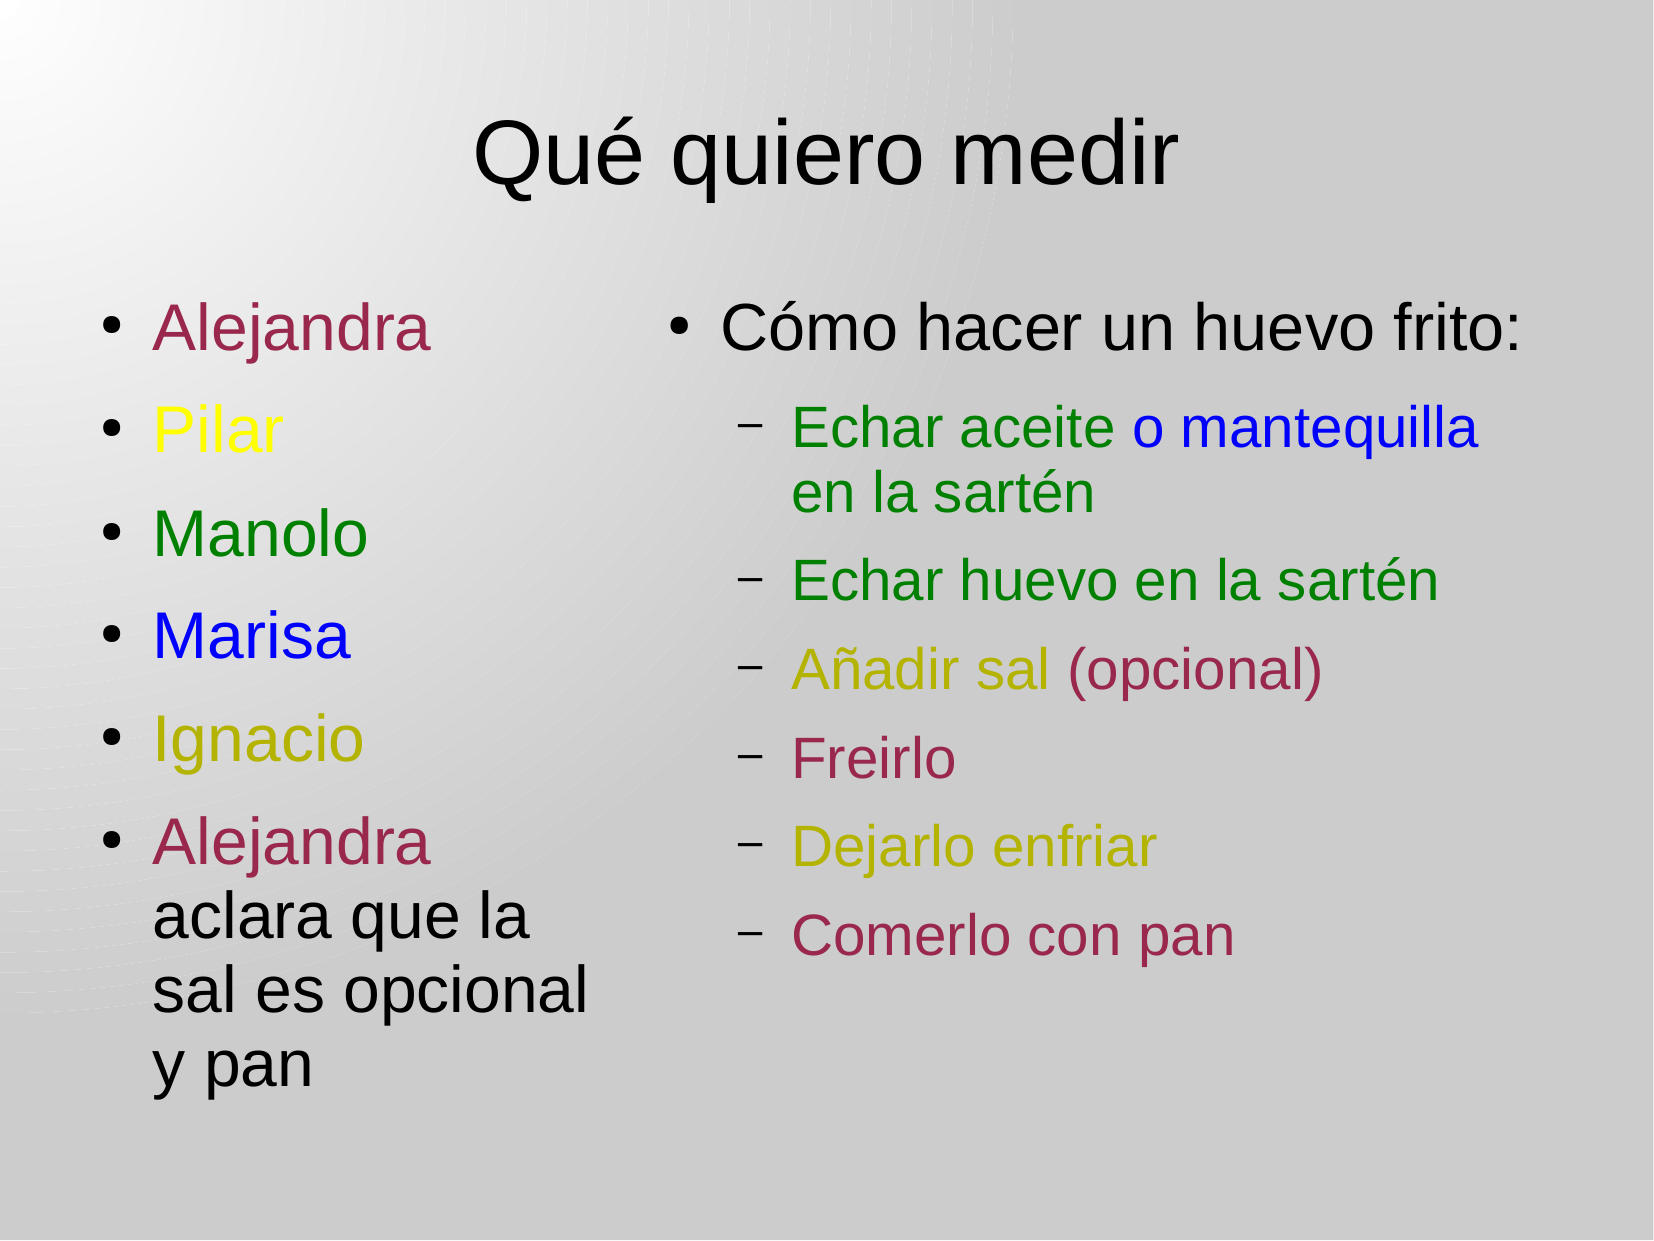

# Qué quiero medir
Alejandra
Pilar
Manolo
Marisa
Ignacio
Alejandra aclara que la sal es opcional y pan
Cómo hacer un huevo frito:
Echar aceite o mantequilla en la sartén
Echar huevo en la sartén
Añadir sal (opcional)
Freirlo
Dejarlo enfriar
Comerlo con pan